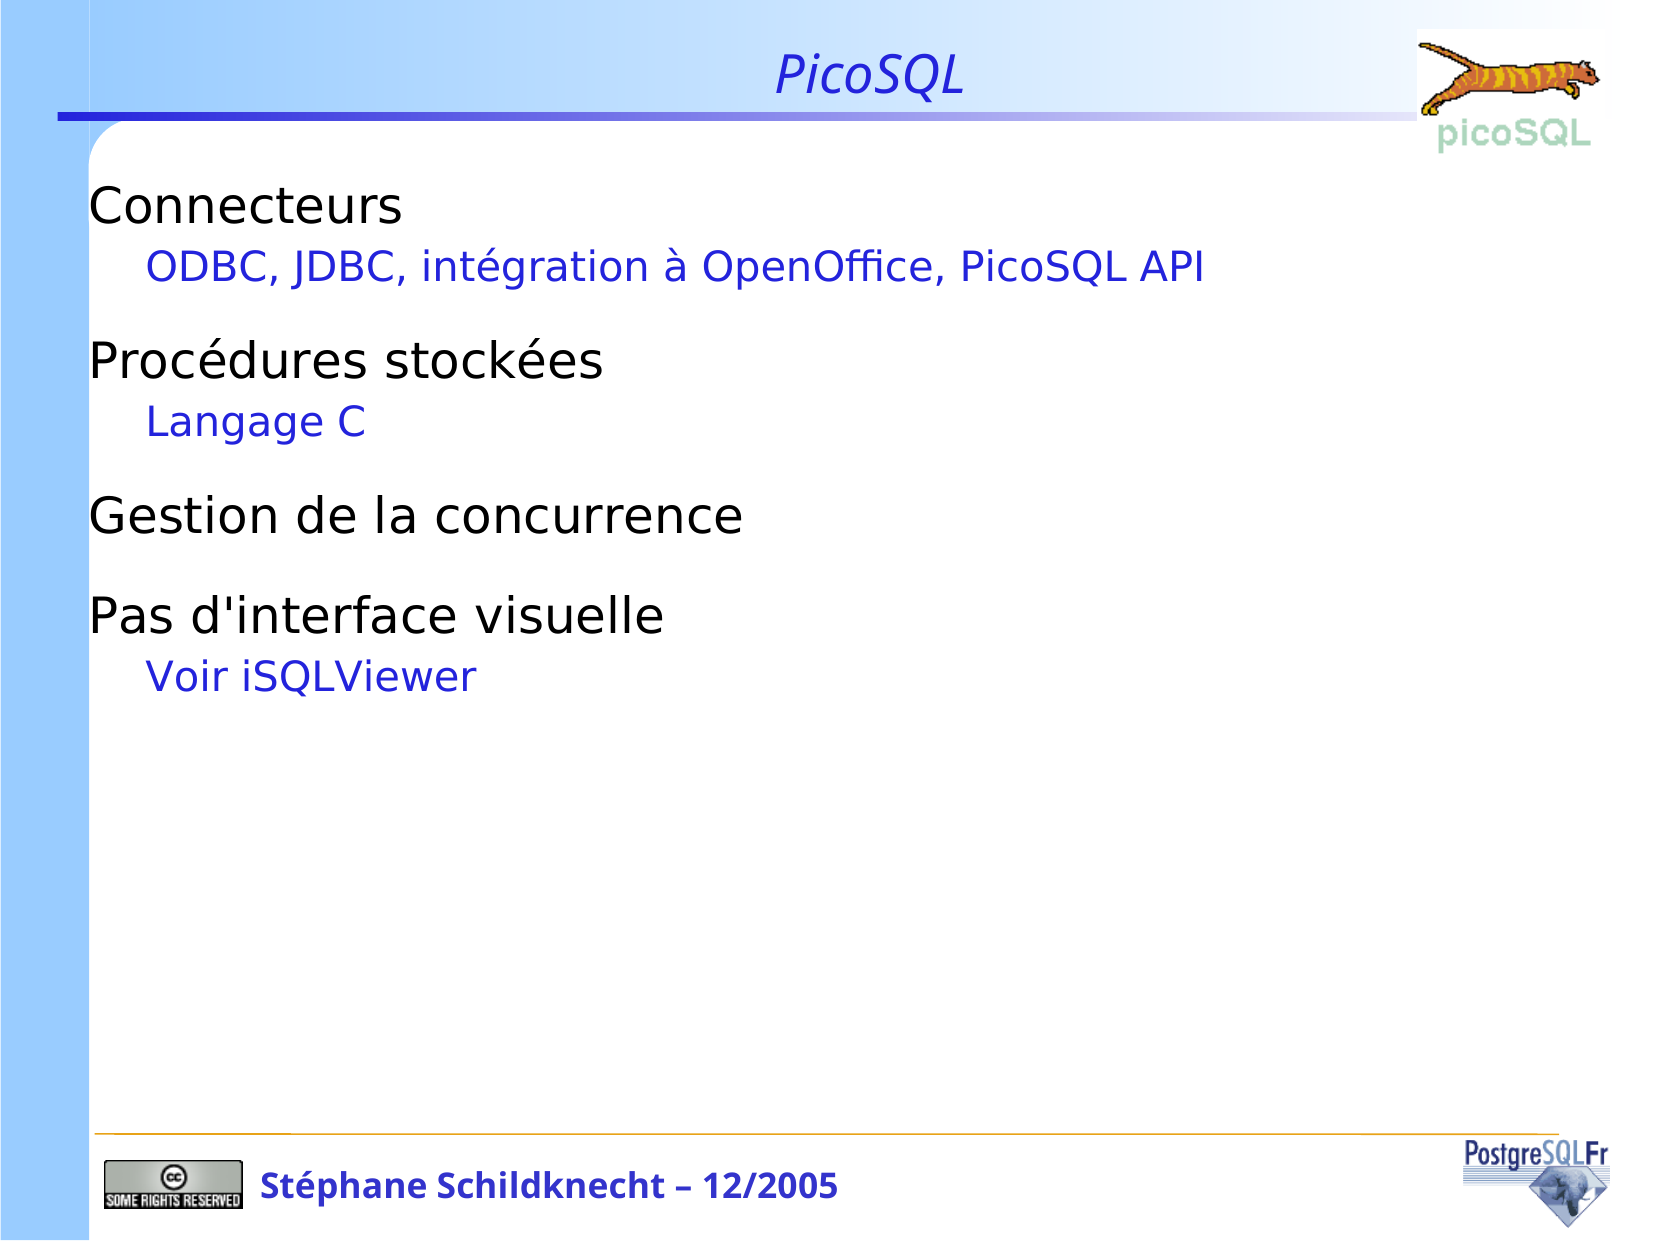

# PicoSQL
Connecteurs
ODBC, JDBC, intégration à OpenOffice, PicoSQL API
Procédures stockées
Langage C
Gestion de la concurrence
Pas d'interface visuelle
Voir iSQLViewer